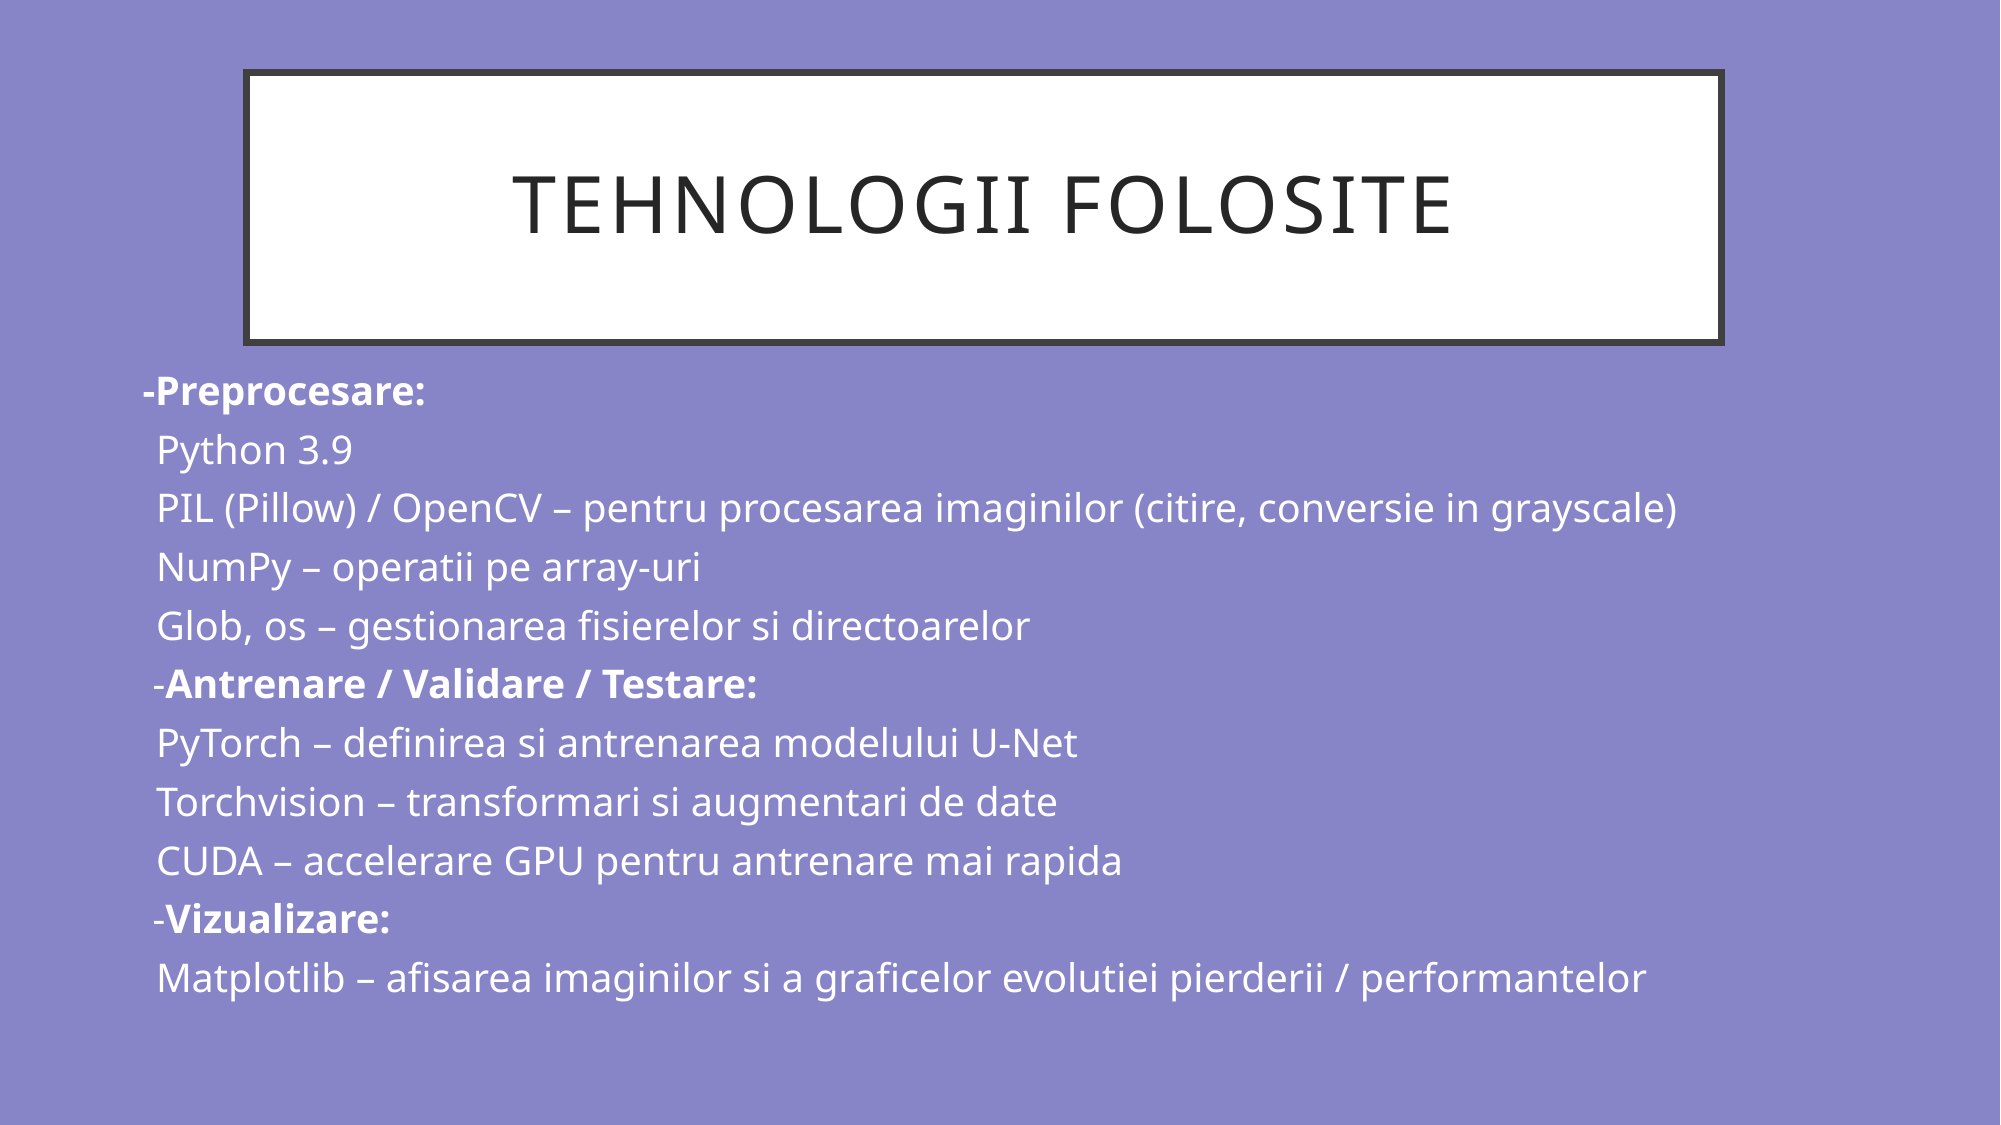

# Tehnologii folosite
-Preprocesare:
Python 3.9
PIL (Pillow) / OpenCV – pentru procesarea imaginilor (citire, conversie in grayscale)
NumPy – operatii pe array-uri
Glob, os – gestionarea fisierelor si directoarelor
 -Antrenare / Validare / Testare:
PyTorch – definirea si antrenarea modelului U-Net
Torchvision – transformari si augmentari de date
CUDA – accelerare GPU pentru antrenare mai rapida
 -Vizualizare:
Matplotlib – afisarea imaginilor si a graficelor evolutiei pierderii / performantelor